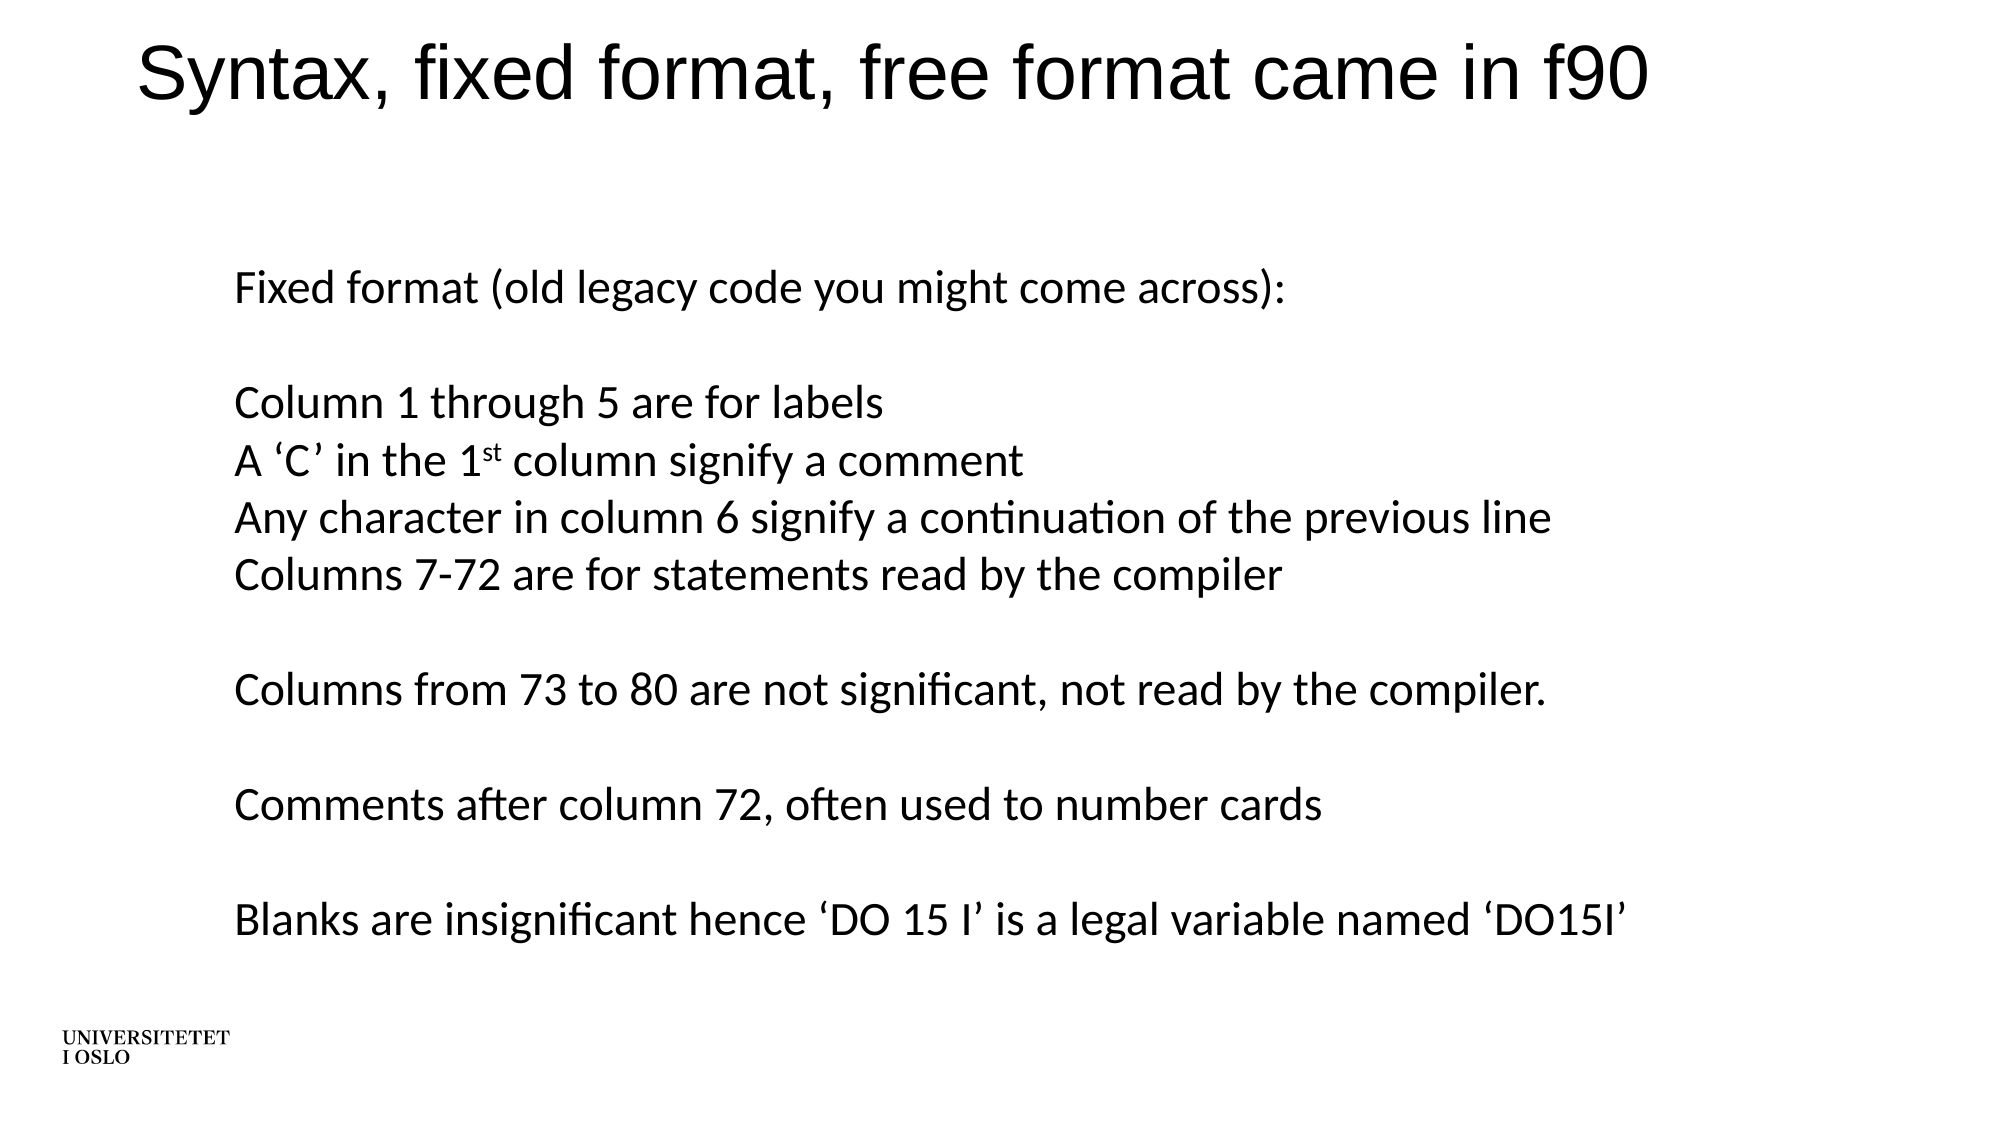

# Syntax, fixed format, free format came in f90
Fixed format (old legacy code you might come across):
Column 1 through 5 are for labels
A ‘C’ in the 1st column signify a comment
Any character in column 6 signify a continuation of the previous line
Columns 7-72 are for statements read by the compiler
Columns from 73 to 80 are not significant, not read by the compiler.
Comments after column 72, often used to number cards
Blanks are insignificant hence ‘DO 15 I’ is a legal variable named ‘DO15I’